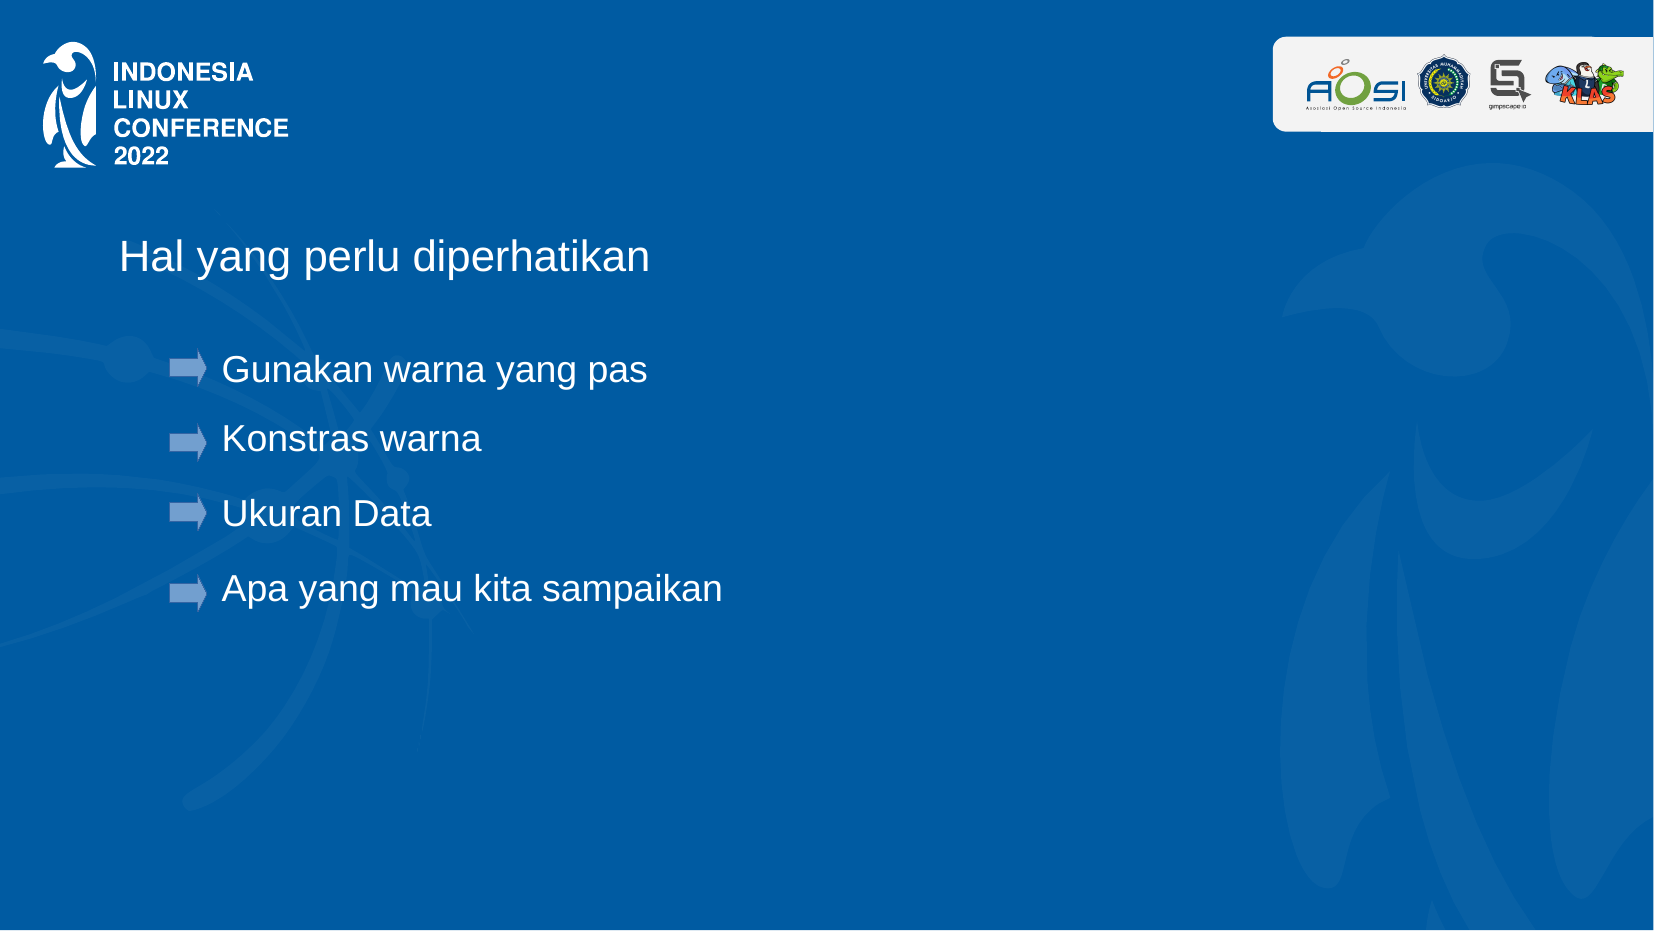

Hal yang perlu diperhatikan
Gunakan warna yang pas
Konstras warna
Ukuran Data
Apa yang mau kita sampaikan